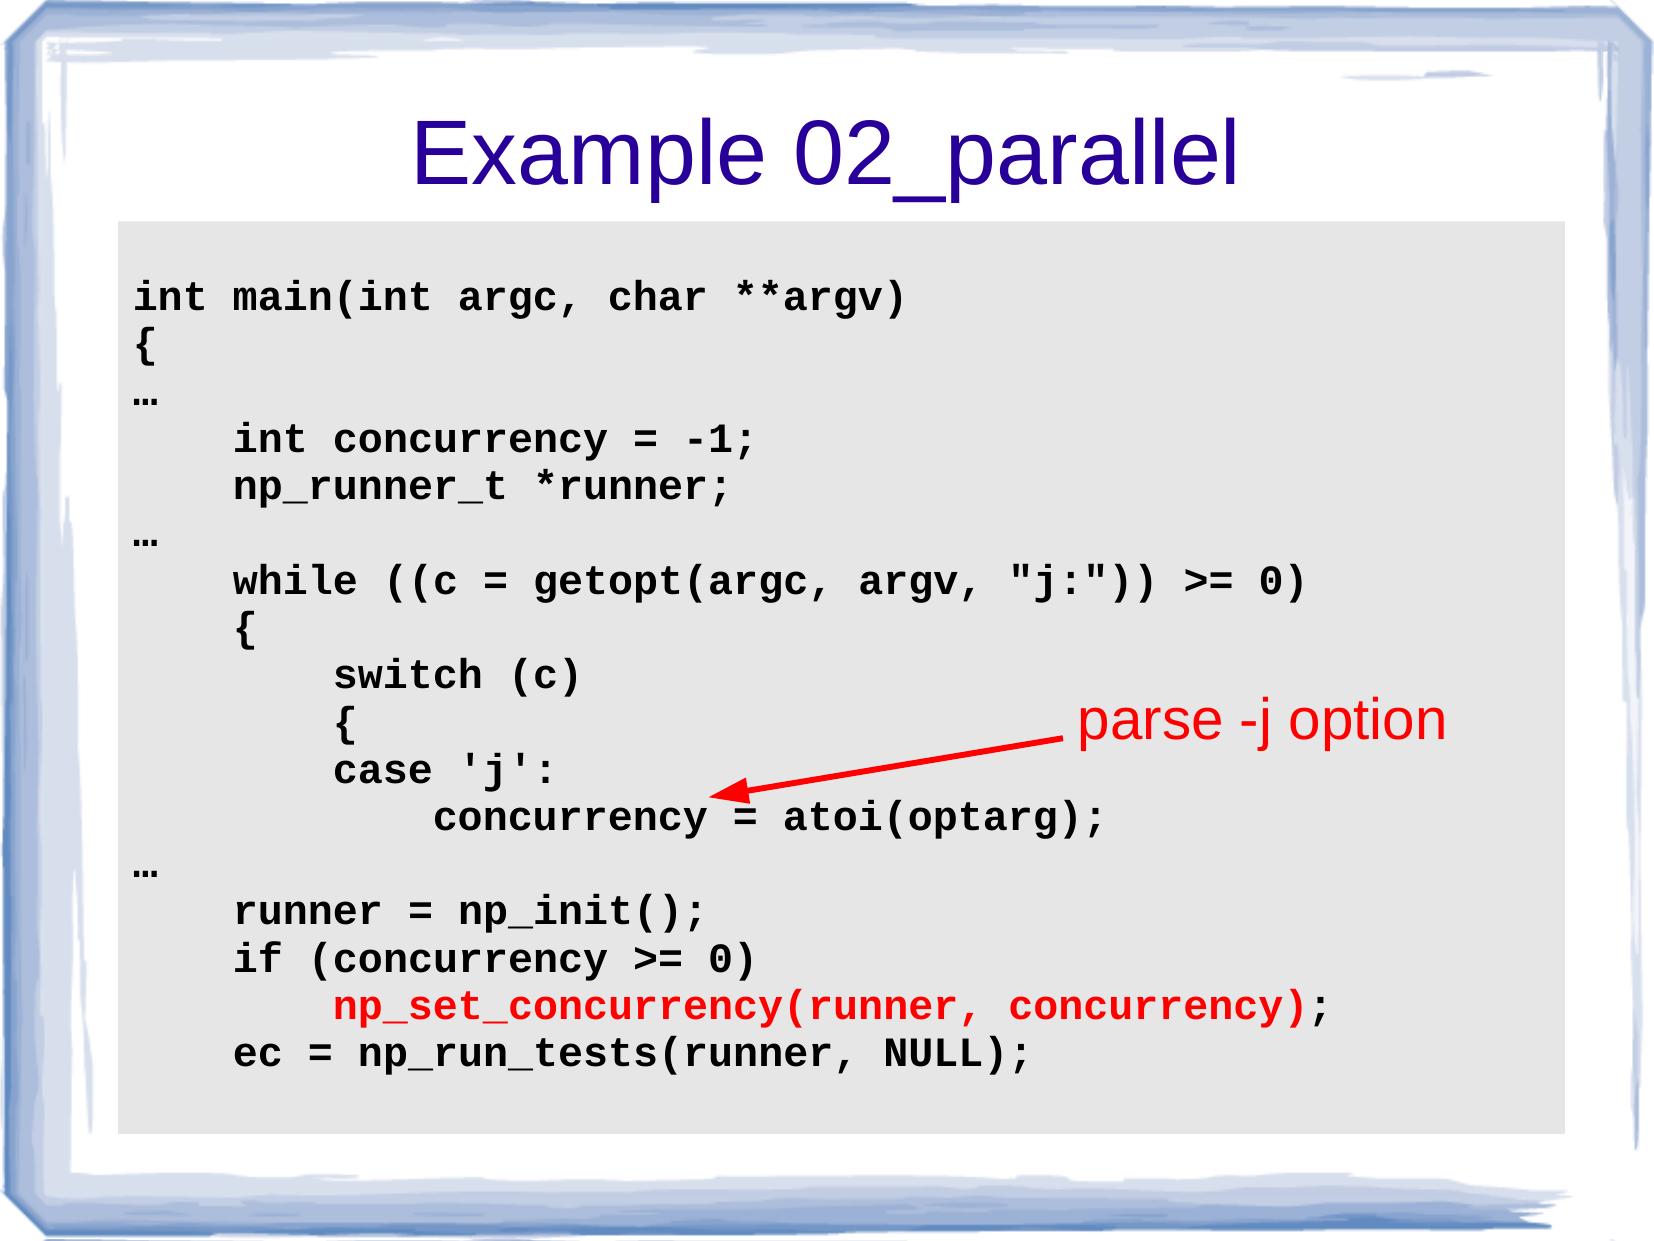

# Example 02_parallel
int main(int argc, char **argv)
{
…
 int concurrency = -1;
 np_runner_t *runner;
…
 while ((c = getopt(argc, argv, "j:")) >= 0)
 {
 switch (c)
 {
 case 'j':
 concurrency = atoi(optarg);
…
 runner = np_init();
 if (concurrency >= 0)
 np_set_concurrency(runner, concurrency);
 ec = np_run_tests(runner, NULL);
parse -j option